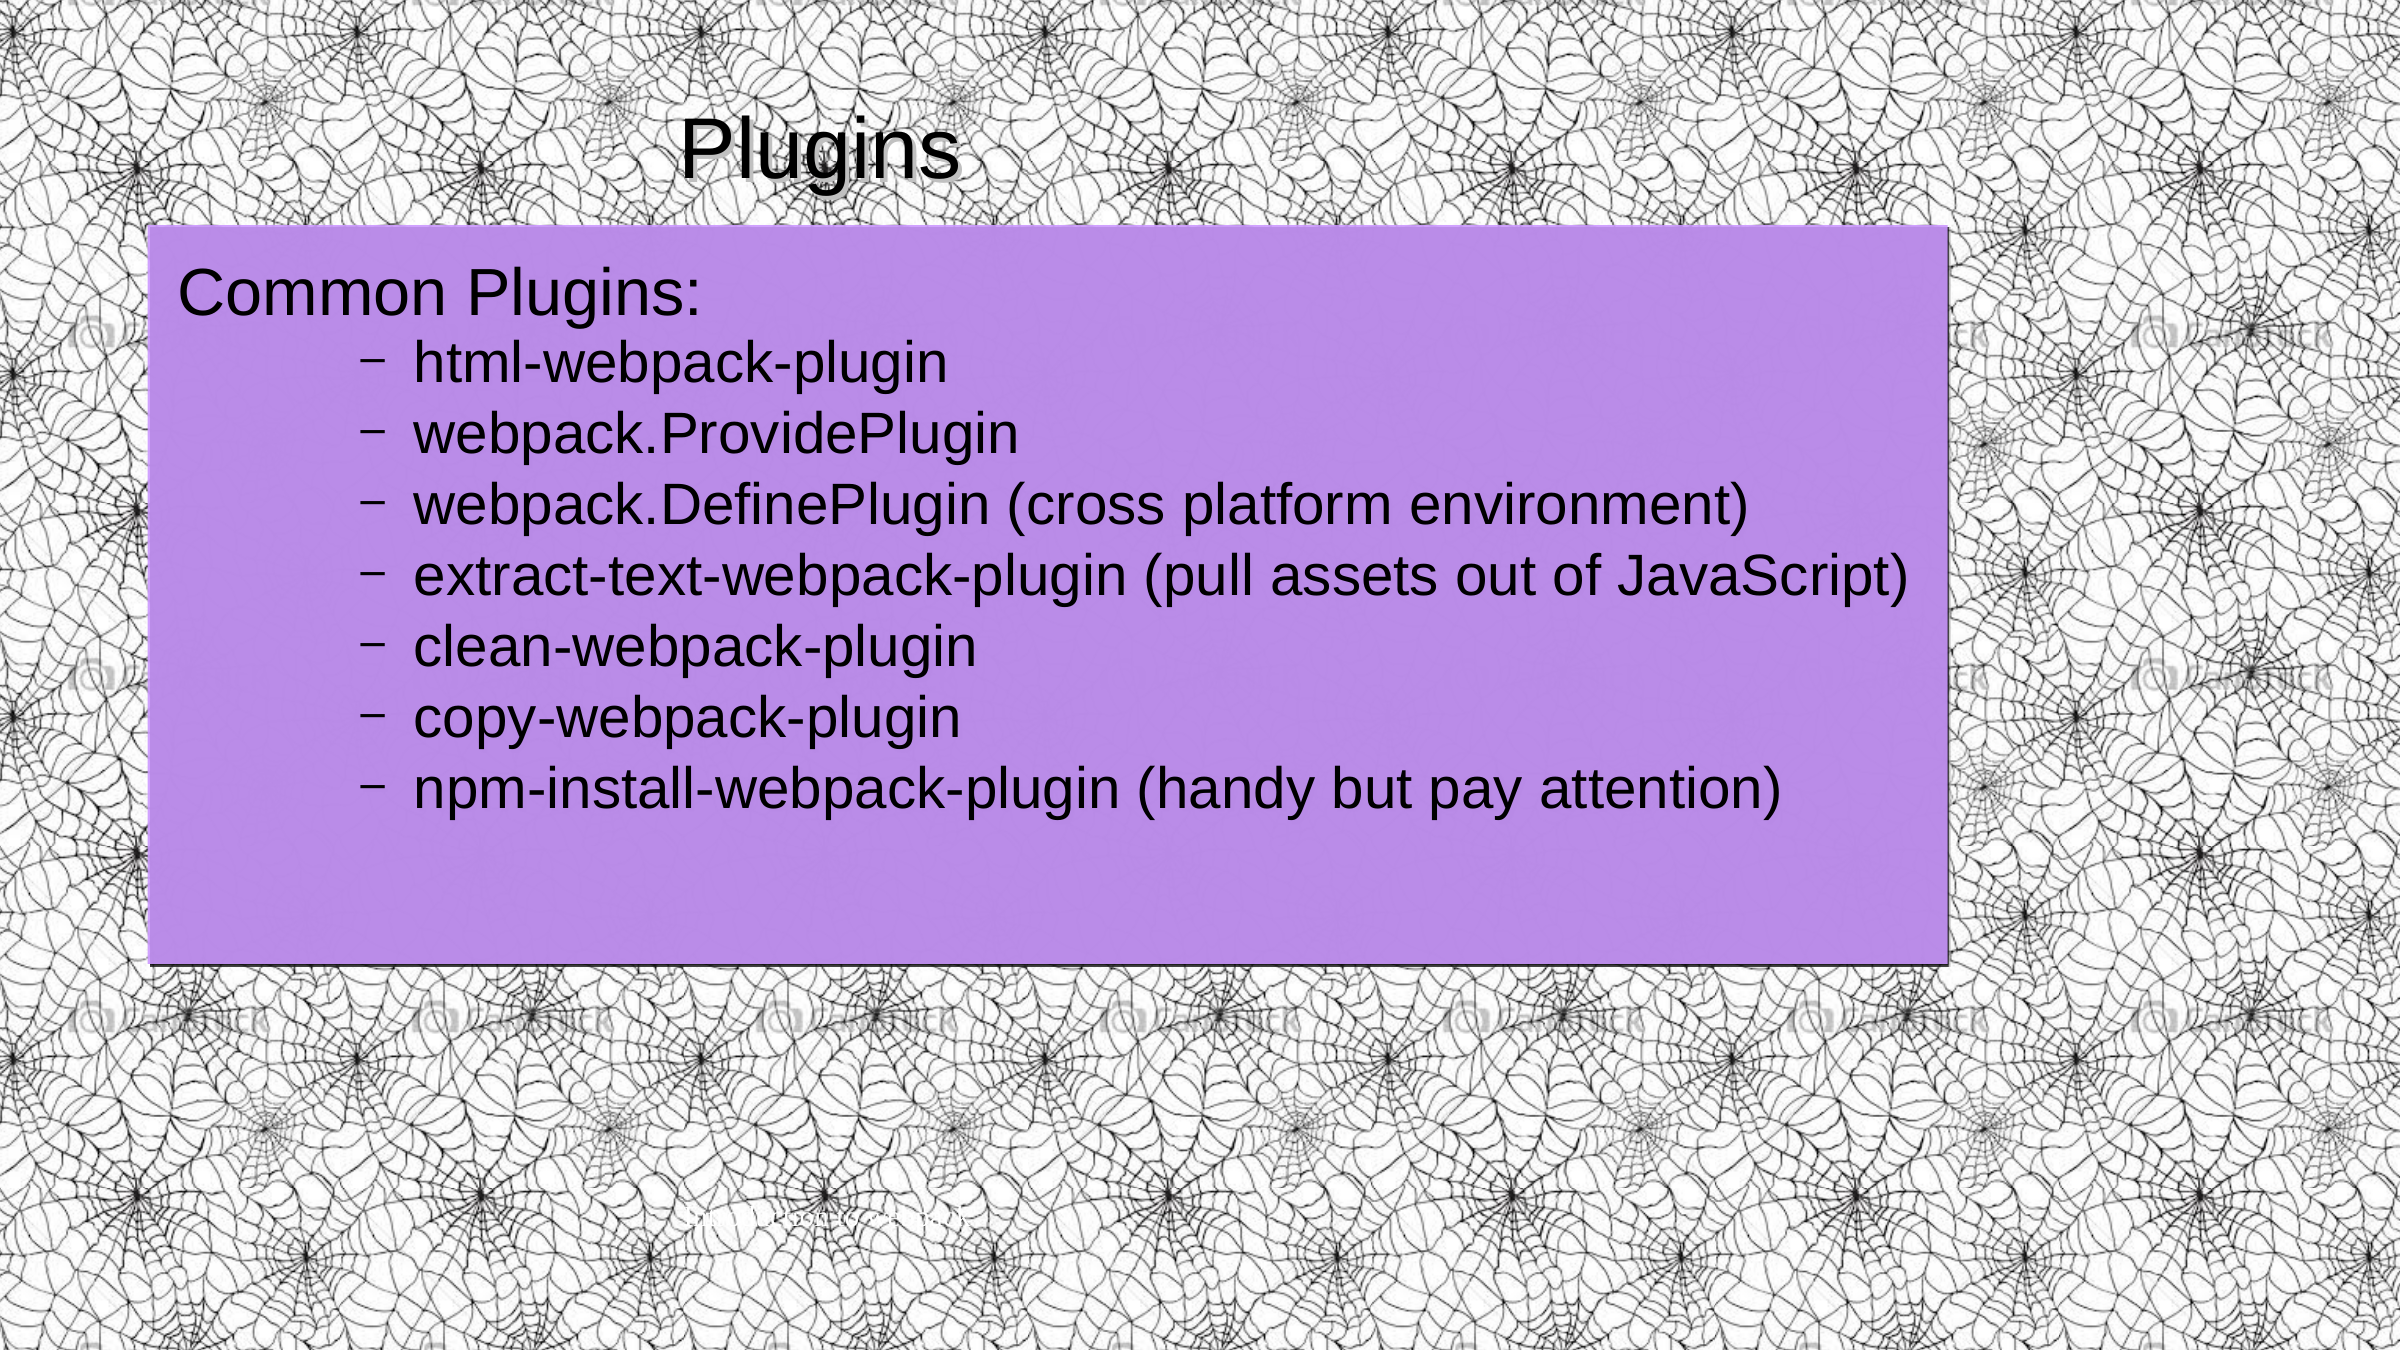

# Plugins
Common Plugins:
html-webpack-plugin
webpack.ProvidePlugin
webpack.DefinePlugin (cross platform environment)
extract-text-webpack-plugin (pull assets out of JavaScript)
clean-webpack-plugin
copy-webpack-plugin
npm-install-webpack-plugin (handy but pay attention)